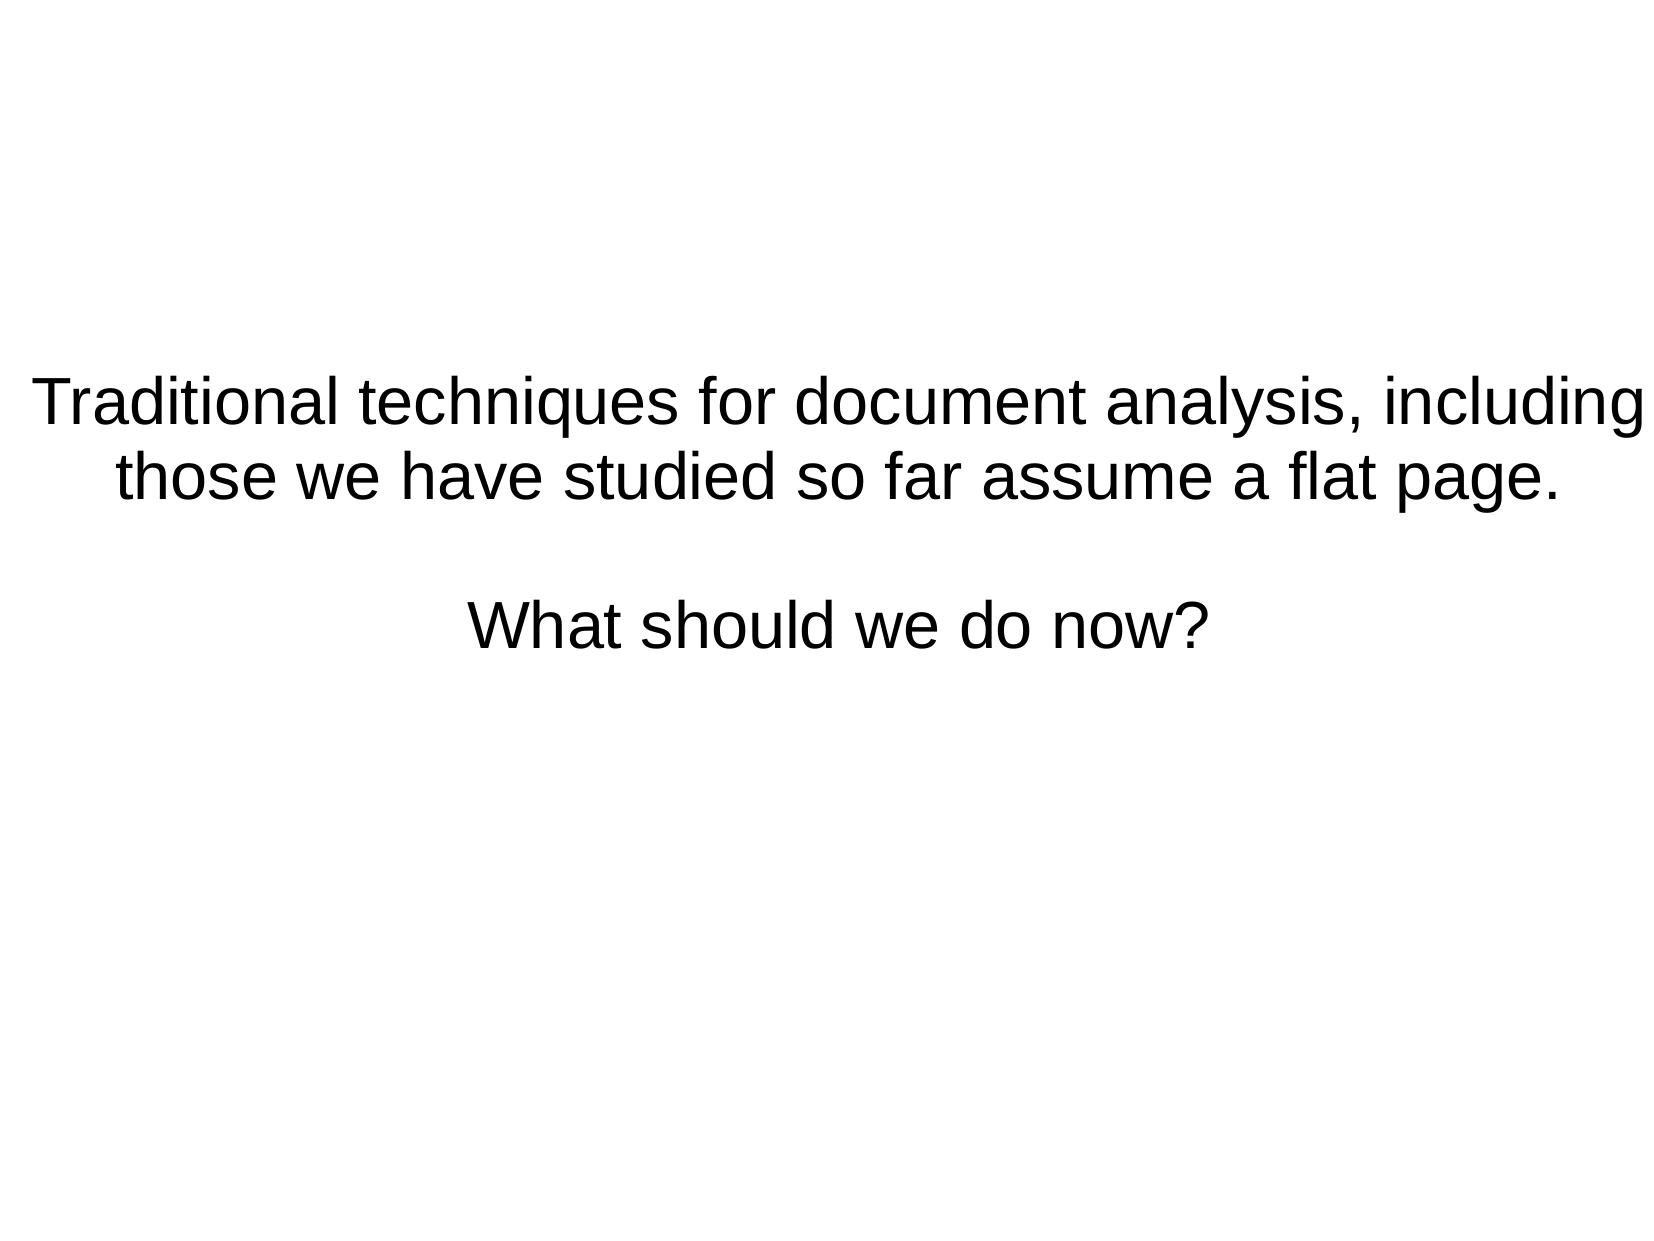

#
Traditional techniques for document analysis, including those we have studied so far assume a flat page.
What should we do now?